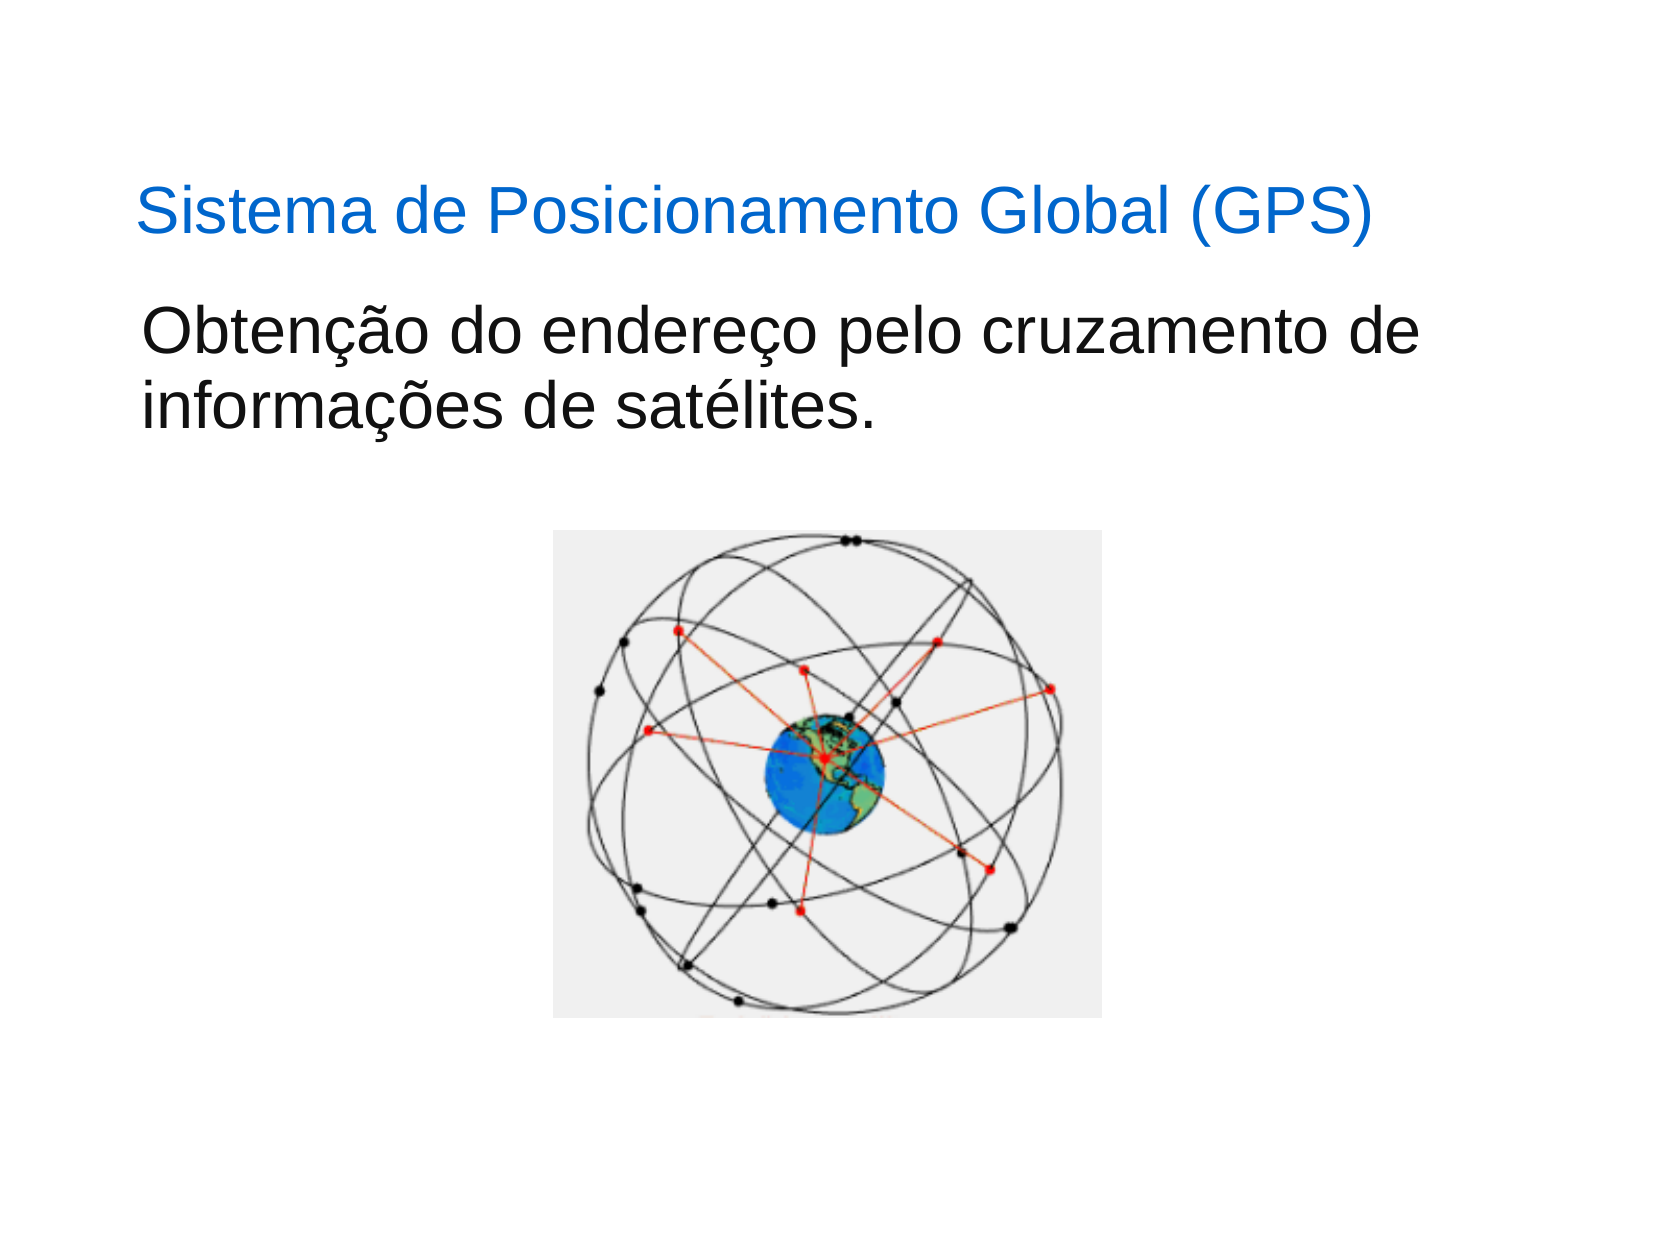

Sistema de Posicionamento Global (GPS)
# Obtenção do endereço pelo cruzamento de informações de satélites.